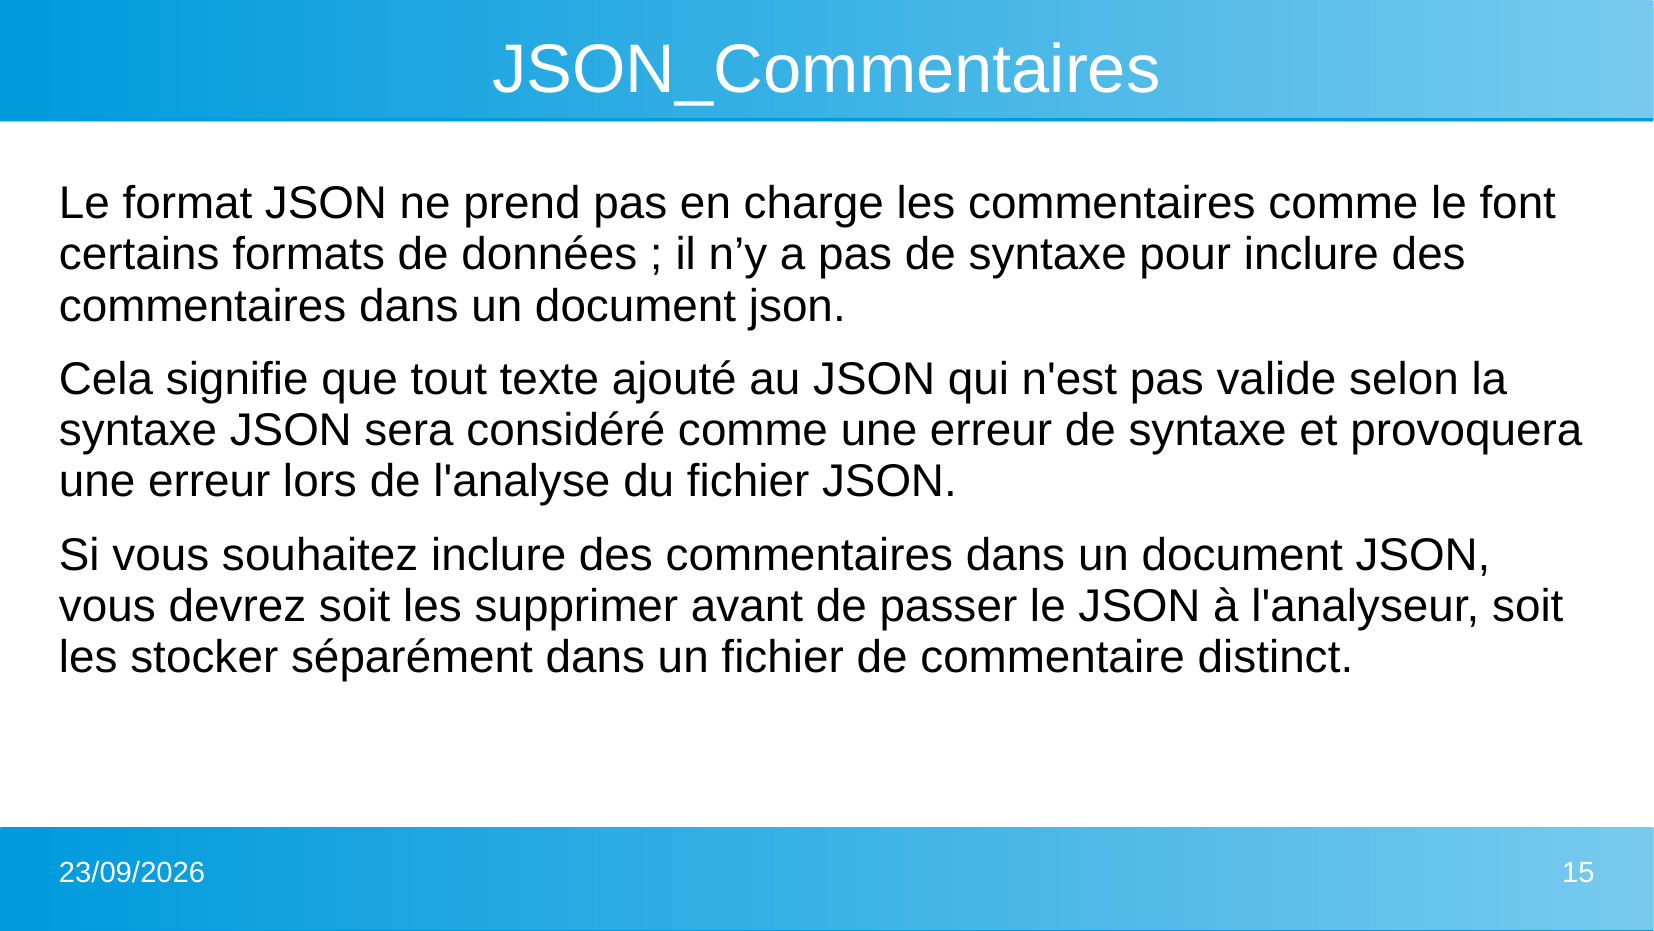

# JSON_Commentaires
Le format JSON ne prend pas en charge les commentaires comme le font certains formats de données ; il n’y a pas de syntaxe pour inclure des commentaires dans un document json.
Cela signifie que tout texte ajouté au JSON qui n'est pas valide selon la syntaxe JSON sera considéré comme une erreur de syntaxe et provoquera une erreur lors de l'analyse du fichier JSON.
Si vous souhaitez inclure des commentaires dans un document JSON, vous devrez soit les supprimer avant de passer le JSON à l'analyseur, soit les stocker séparément dans un fichier de commentaire distinct.
15